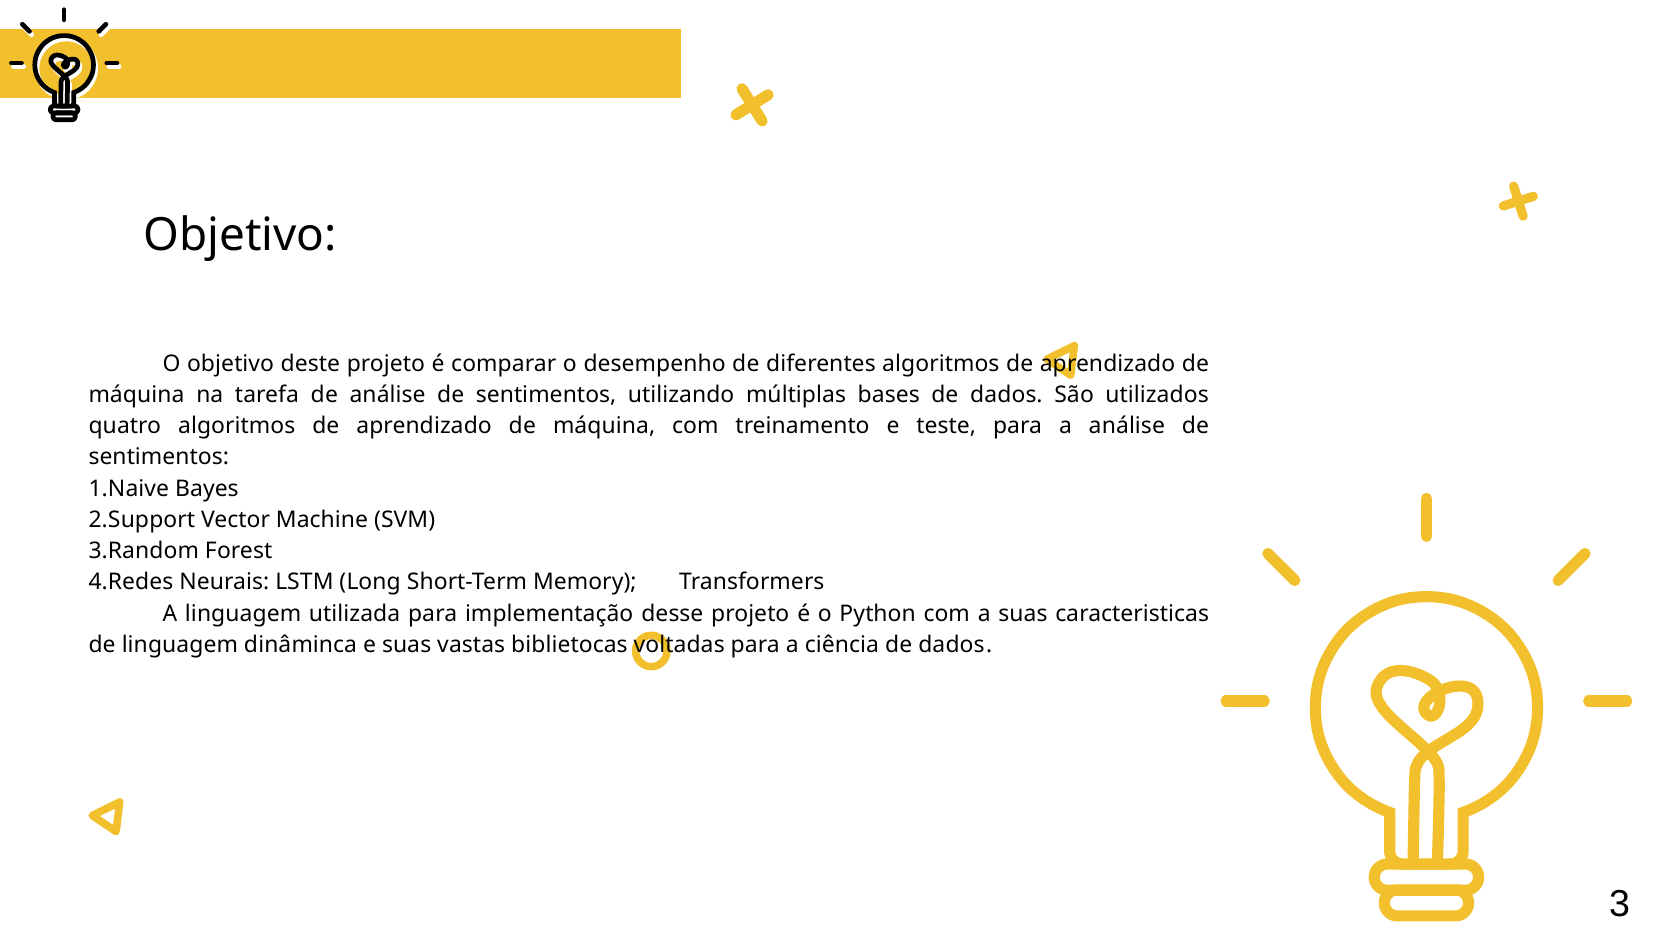

# Objetivo:
	O objetivo deste projeto é comparar o desempenho de diferentes algoritmos de aprendizado de máquina na tarefa de análise de sentimentos, utilizando múltiplas bases de dados. São utilizados quatro algoritmos de aprendizado de máquina, com treinamento e teste, para a análise de sentimentos:
1.Naive Bayes
2.Support Vector Machine (SVM)
3.Random Forest
4.Redes Neurais: LSTM (Long Short-Term Memory);	Transformers
	A linguagem utilizada para implementação desse projeto é o Python com a suas caracteristicas de linguagem dinâminca e suas vastas biblietocas voltadas para a ciência de dados.